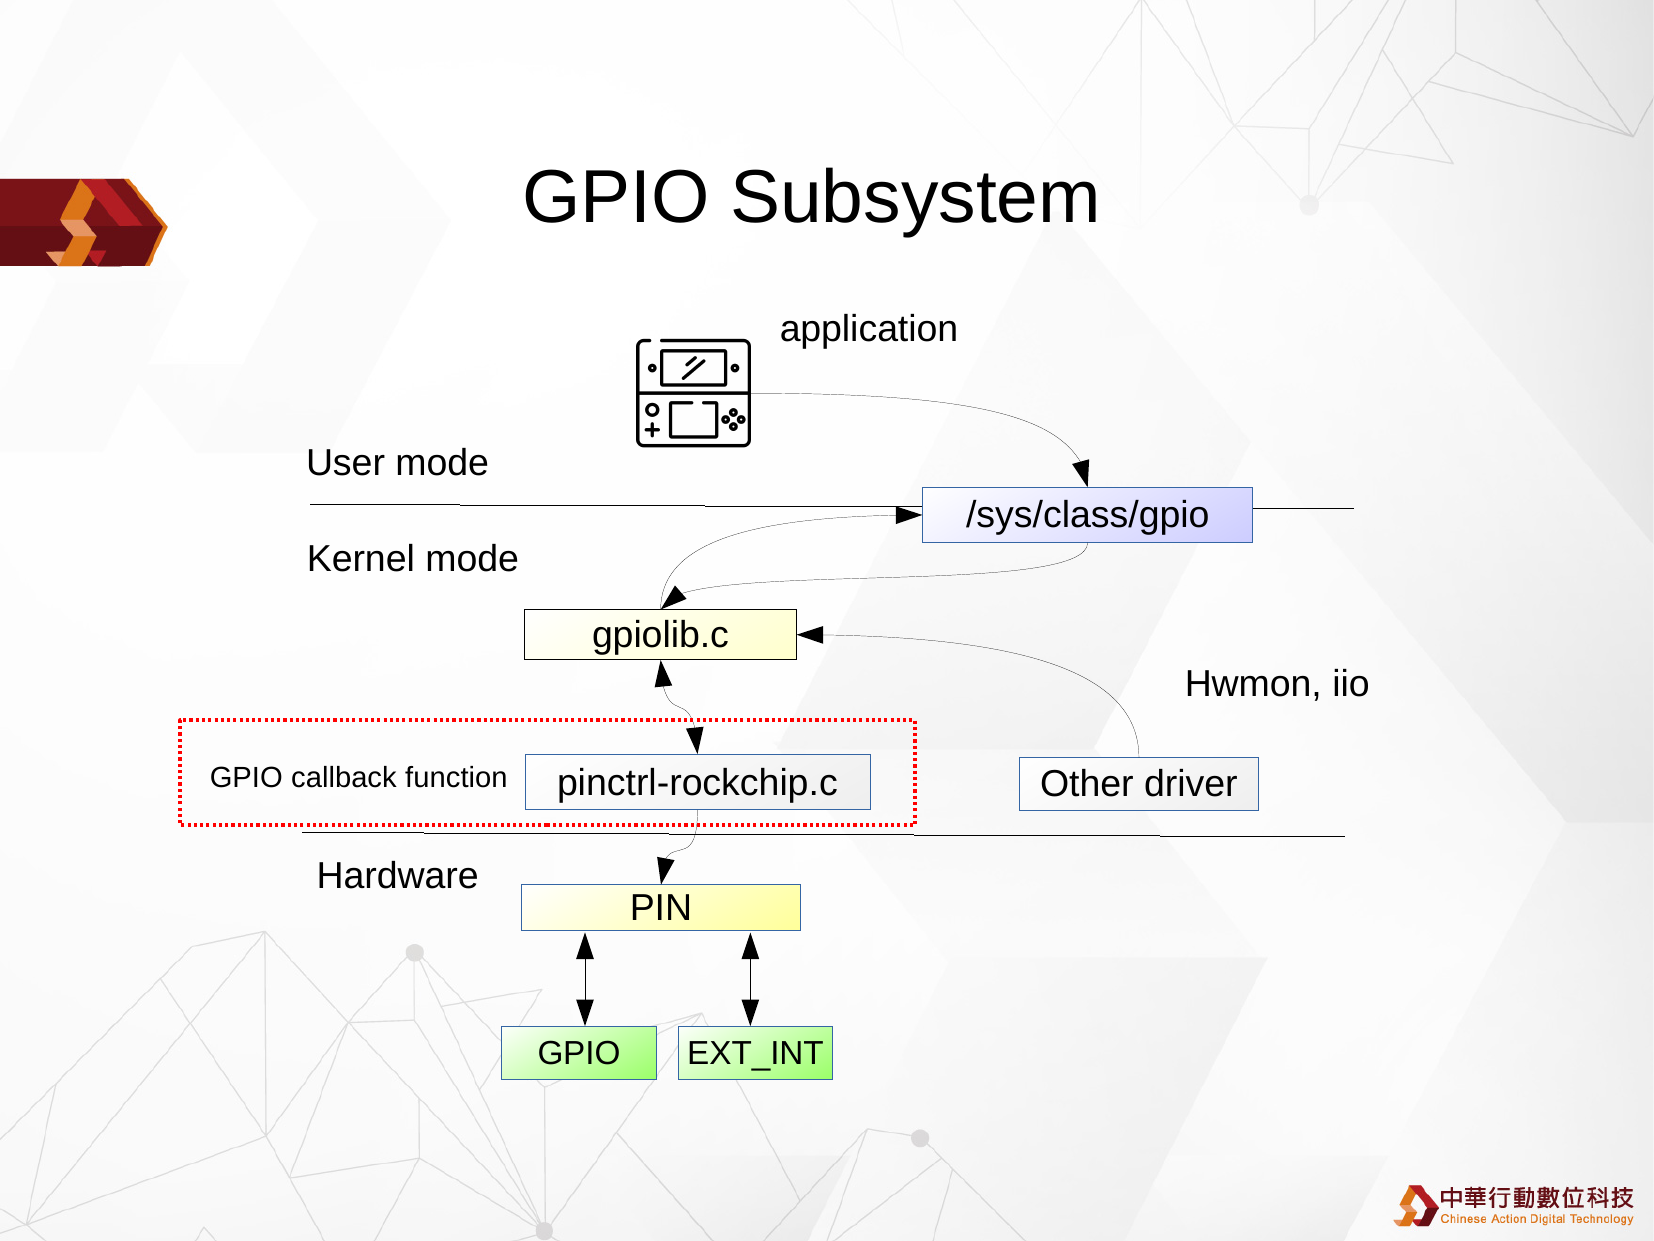

# GPIO Subsystem
application
User mode
/sys/class/gpio
Kernel mode
gpiolib.c
Hwmon, iio
GPIO callback function
pinctrl-rockchip.c
Other driver
Hardware
PIN
GPIO
EXT_INT